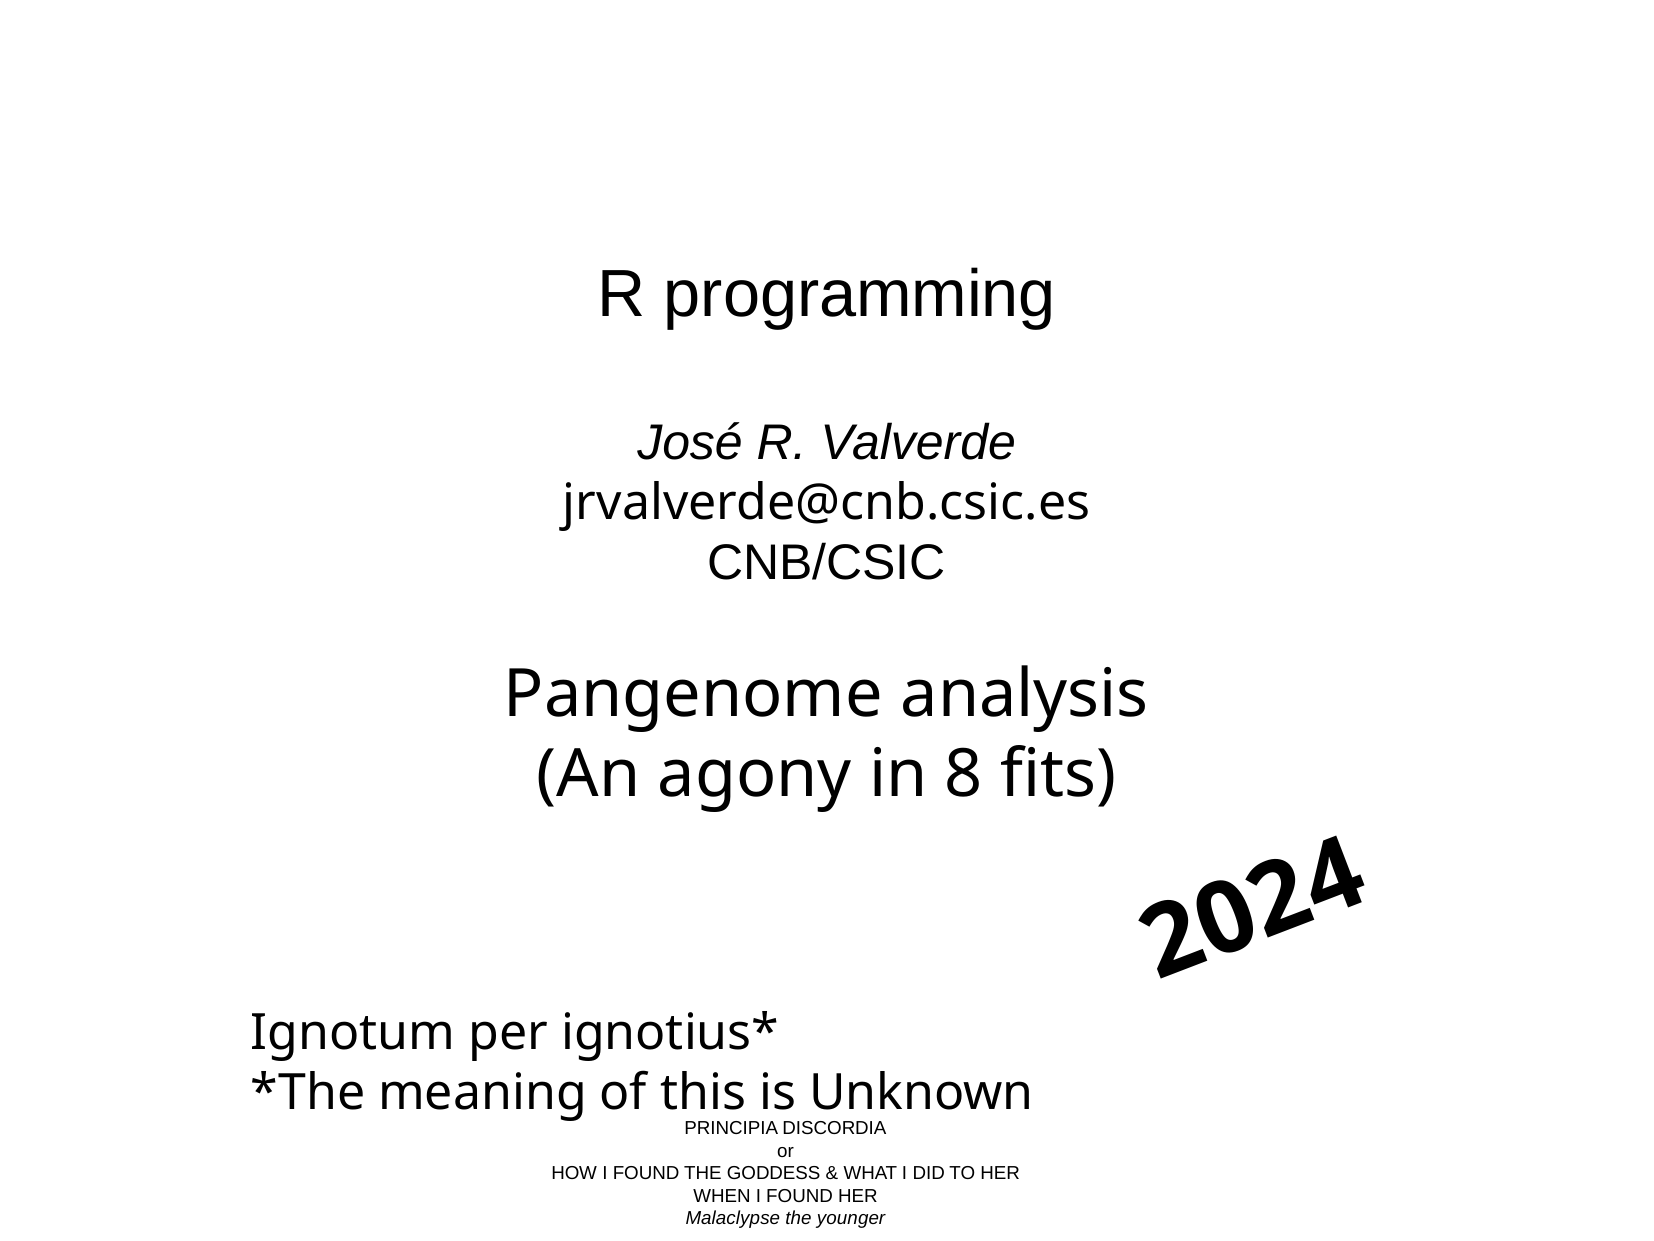

R programming
José R. Valverde
jrvalverde@cnb.csic.es
CNB/CSIC
Pangenome analysis
(An agony in 8 fits)
2024
Ignotum per ignotius*
*The meaning of this is Unknown
PRINCIPIA DISCORDIA
or
HOW I FOUND THE GODDESS & WHAT I DID TO HER
WHEN I FOUND HER
Malaclypse the younger